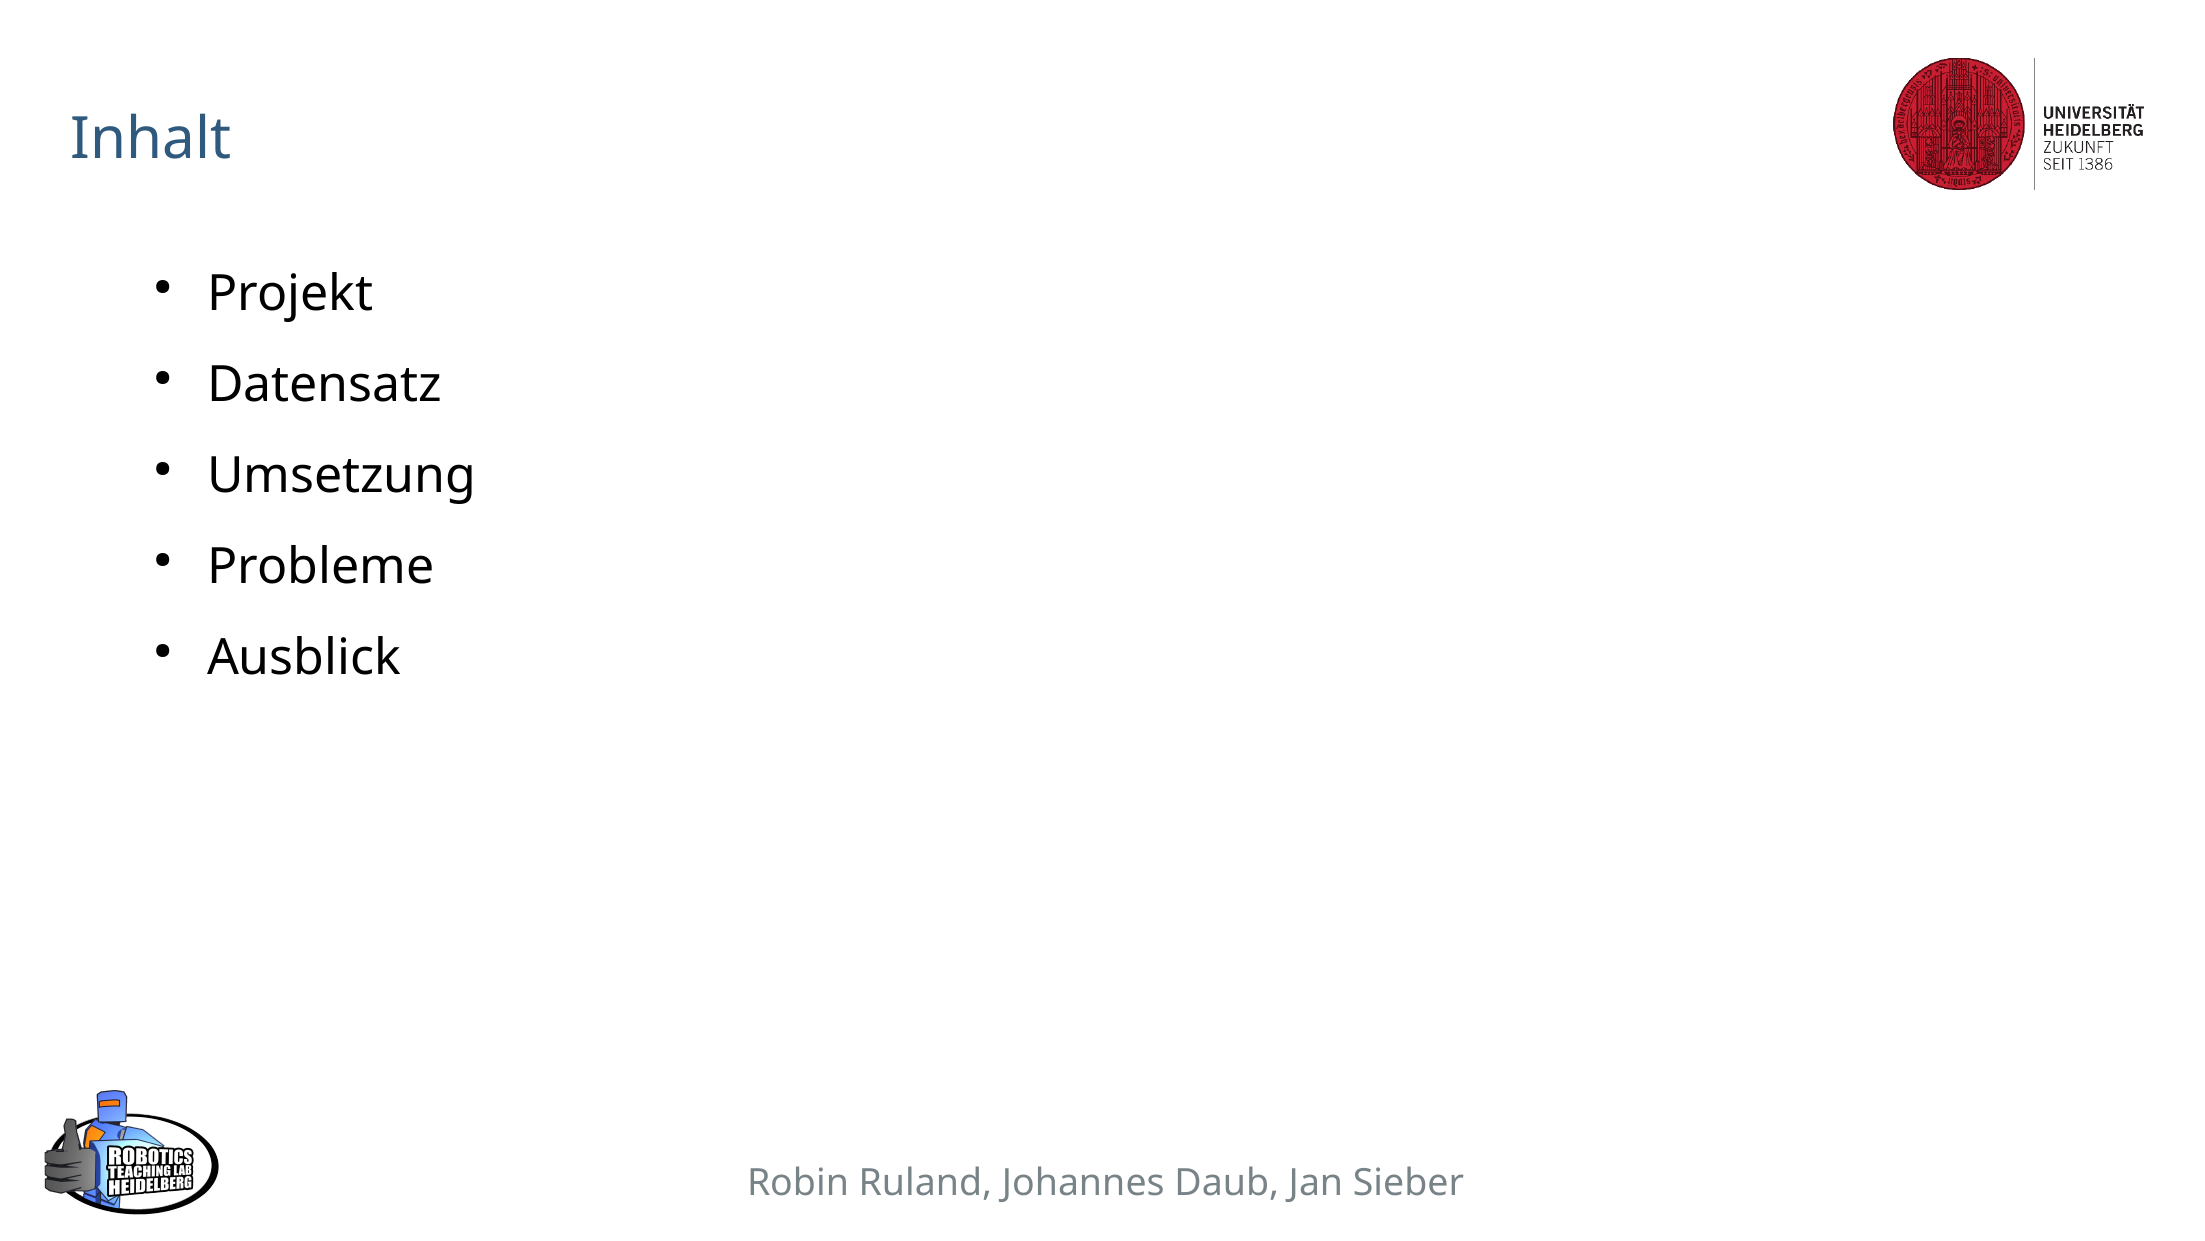

# Inhalt
Projekt
Datensatz
Umsetzung
Probleme
Ausblick